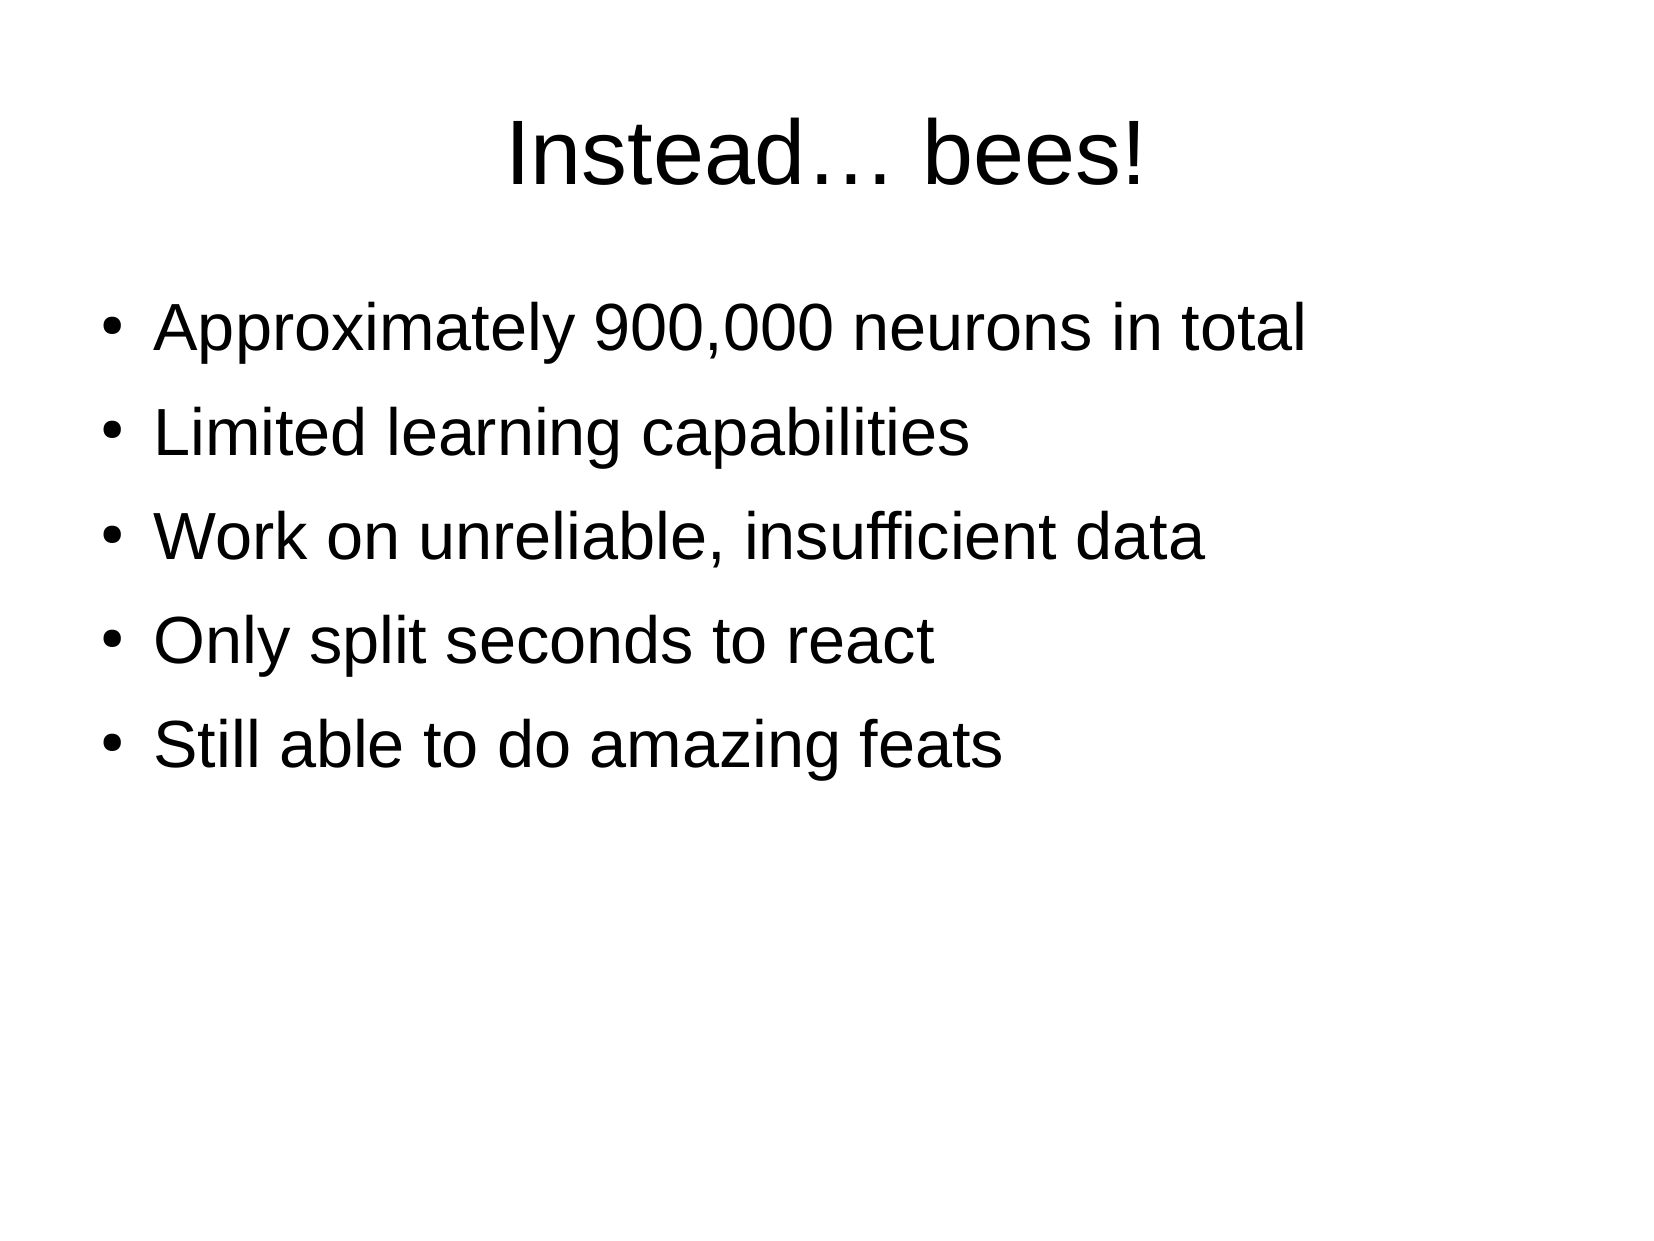

# Instead… bees!
Approximately 900,000 neurons in total
Limited learning capabilities
Work on unreliable, insufficient data
Only split seconds to react
Still able to do amazing feats